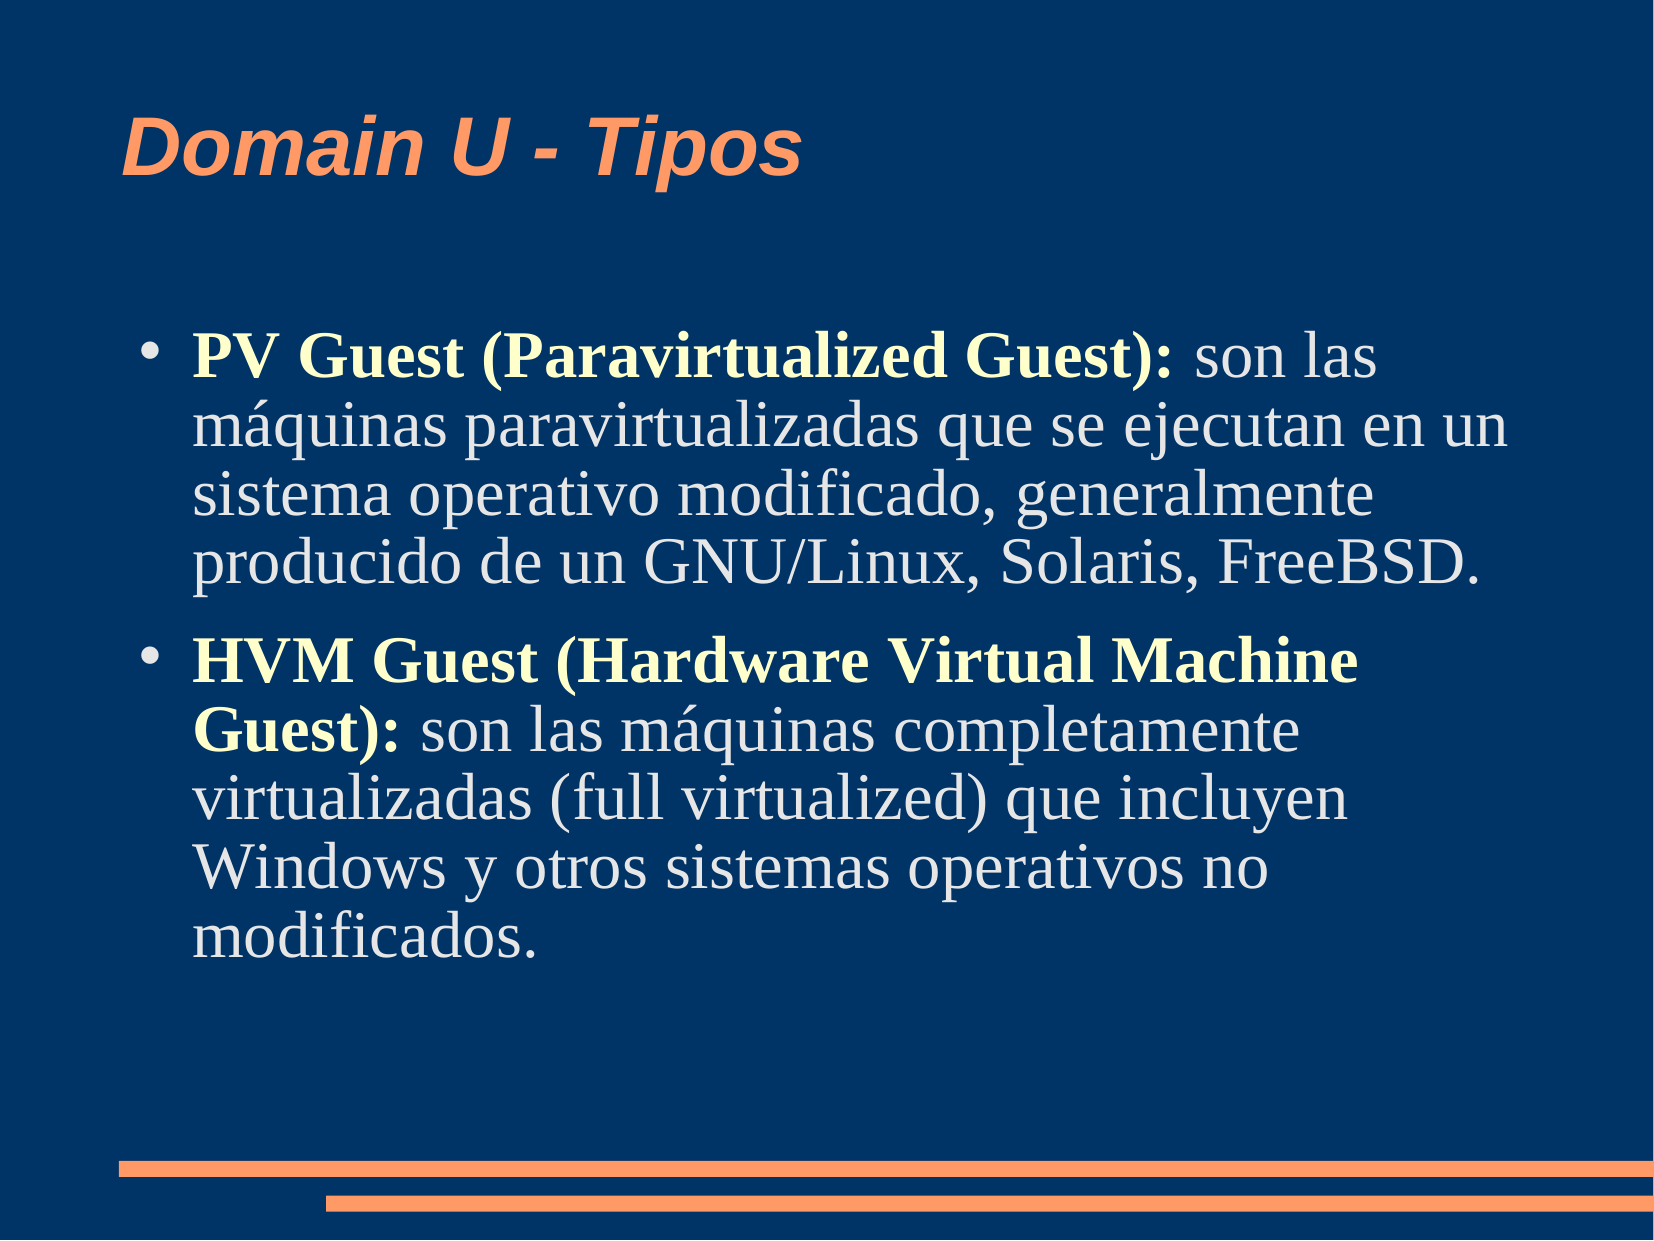

# Domain U - Tipos
PV Guest (Paravirtualized Guest): son las máquinas paravirtualizadas que se ejecutan en un sistema operativo modificado, generalmente producido de un GNU/Linux, Solaris, FreeBSD.
HVM Guest (Hardware Virtual Machine Guest): son las máquinas completamente virtualizadas (full virtualized) que incluyen Windows y otros sistemas operativos no modificados.